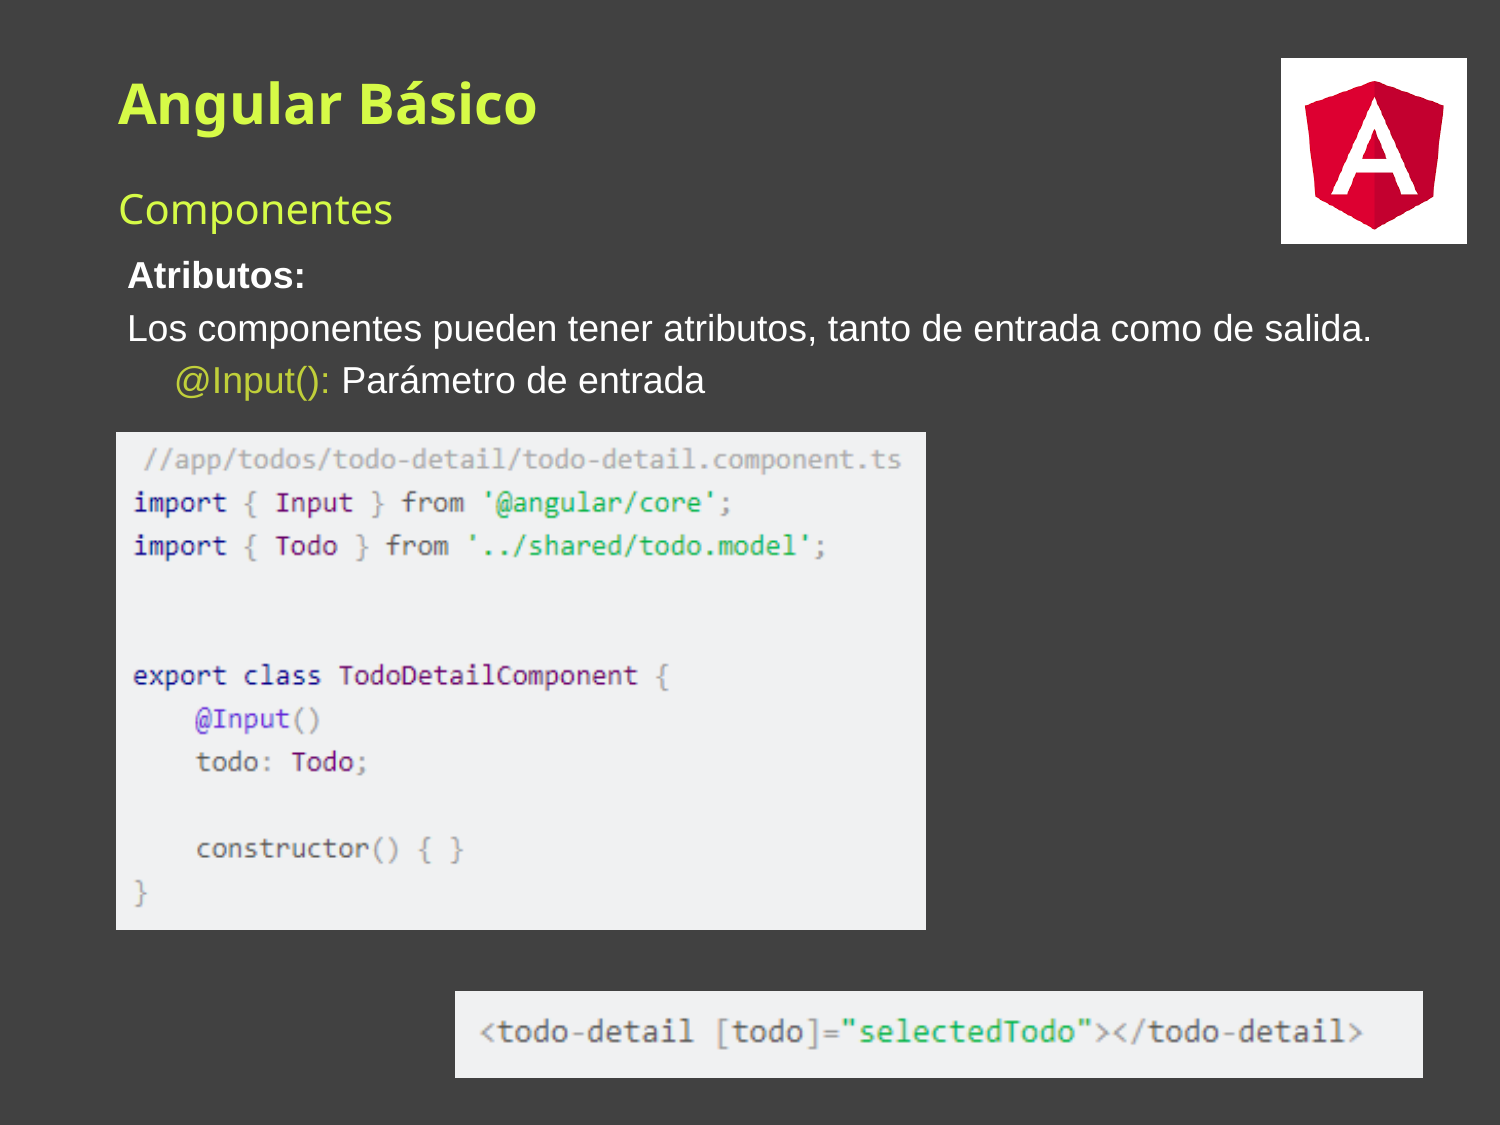

# Angular Básico
Componentes
Atributos:
Los componentes pueden tener atributos, tanto de entrada como de salida.
@Input(): Parámetro de entrada